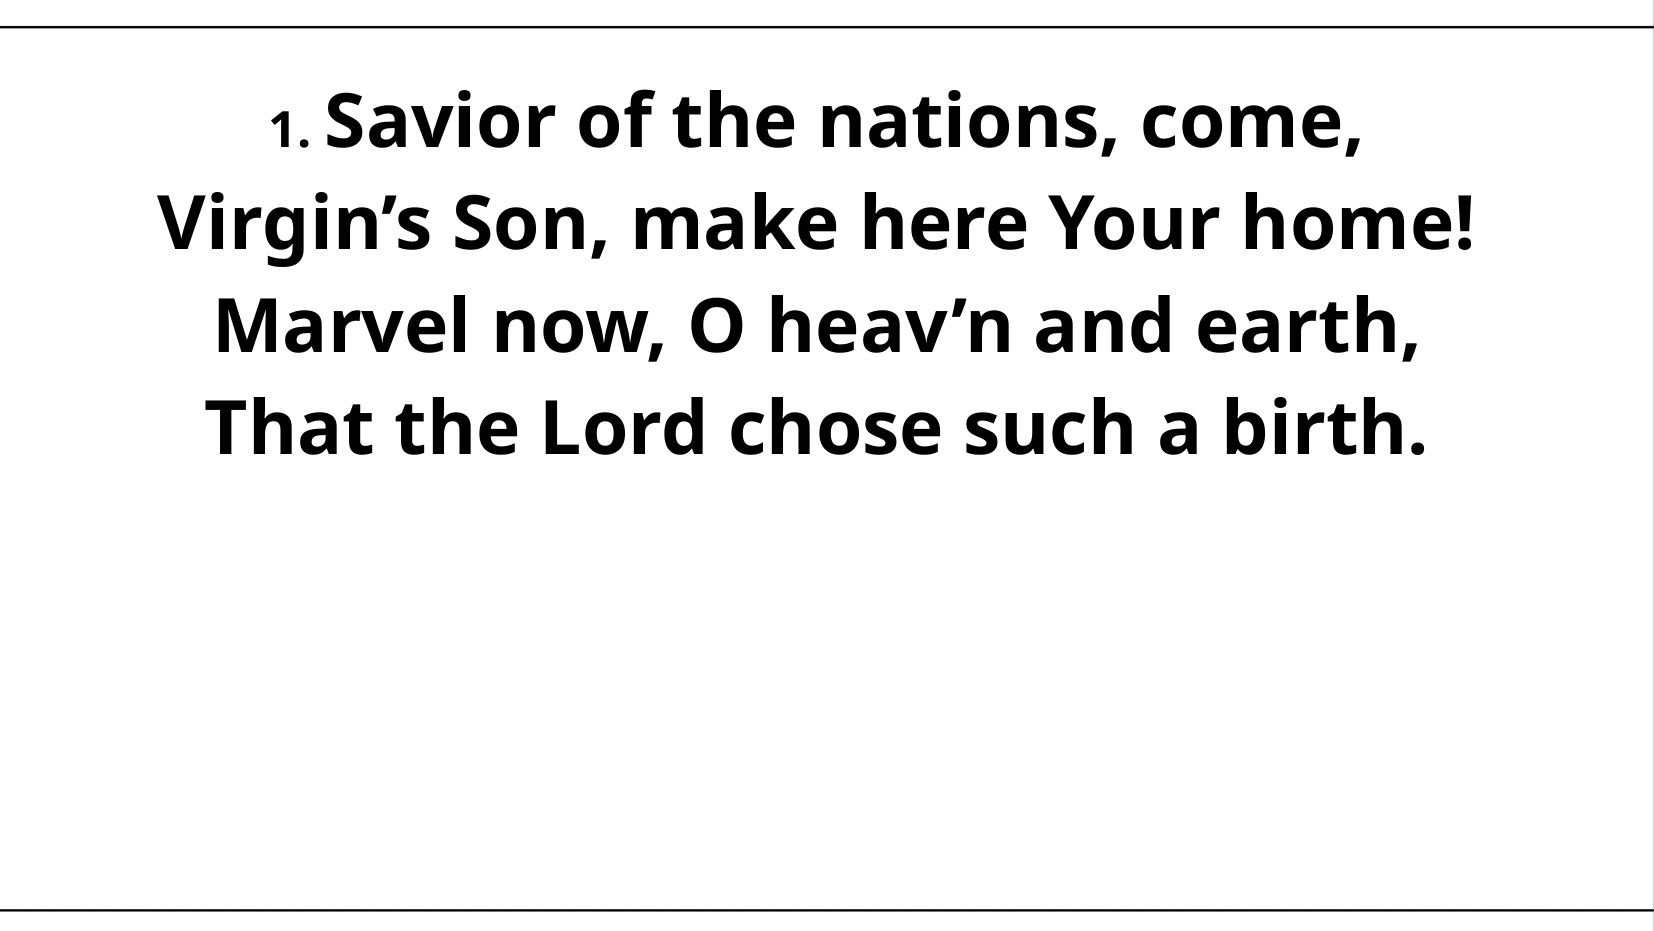

1. Savior of the nations, come,
Virgin’s Son, make here Your home!
Marvel now, O heav’n and earth,
That the Lord chose such a birth.